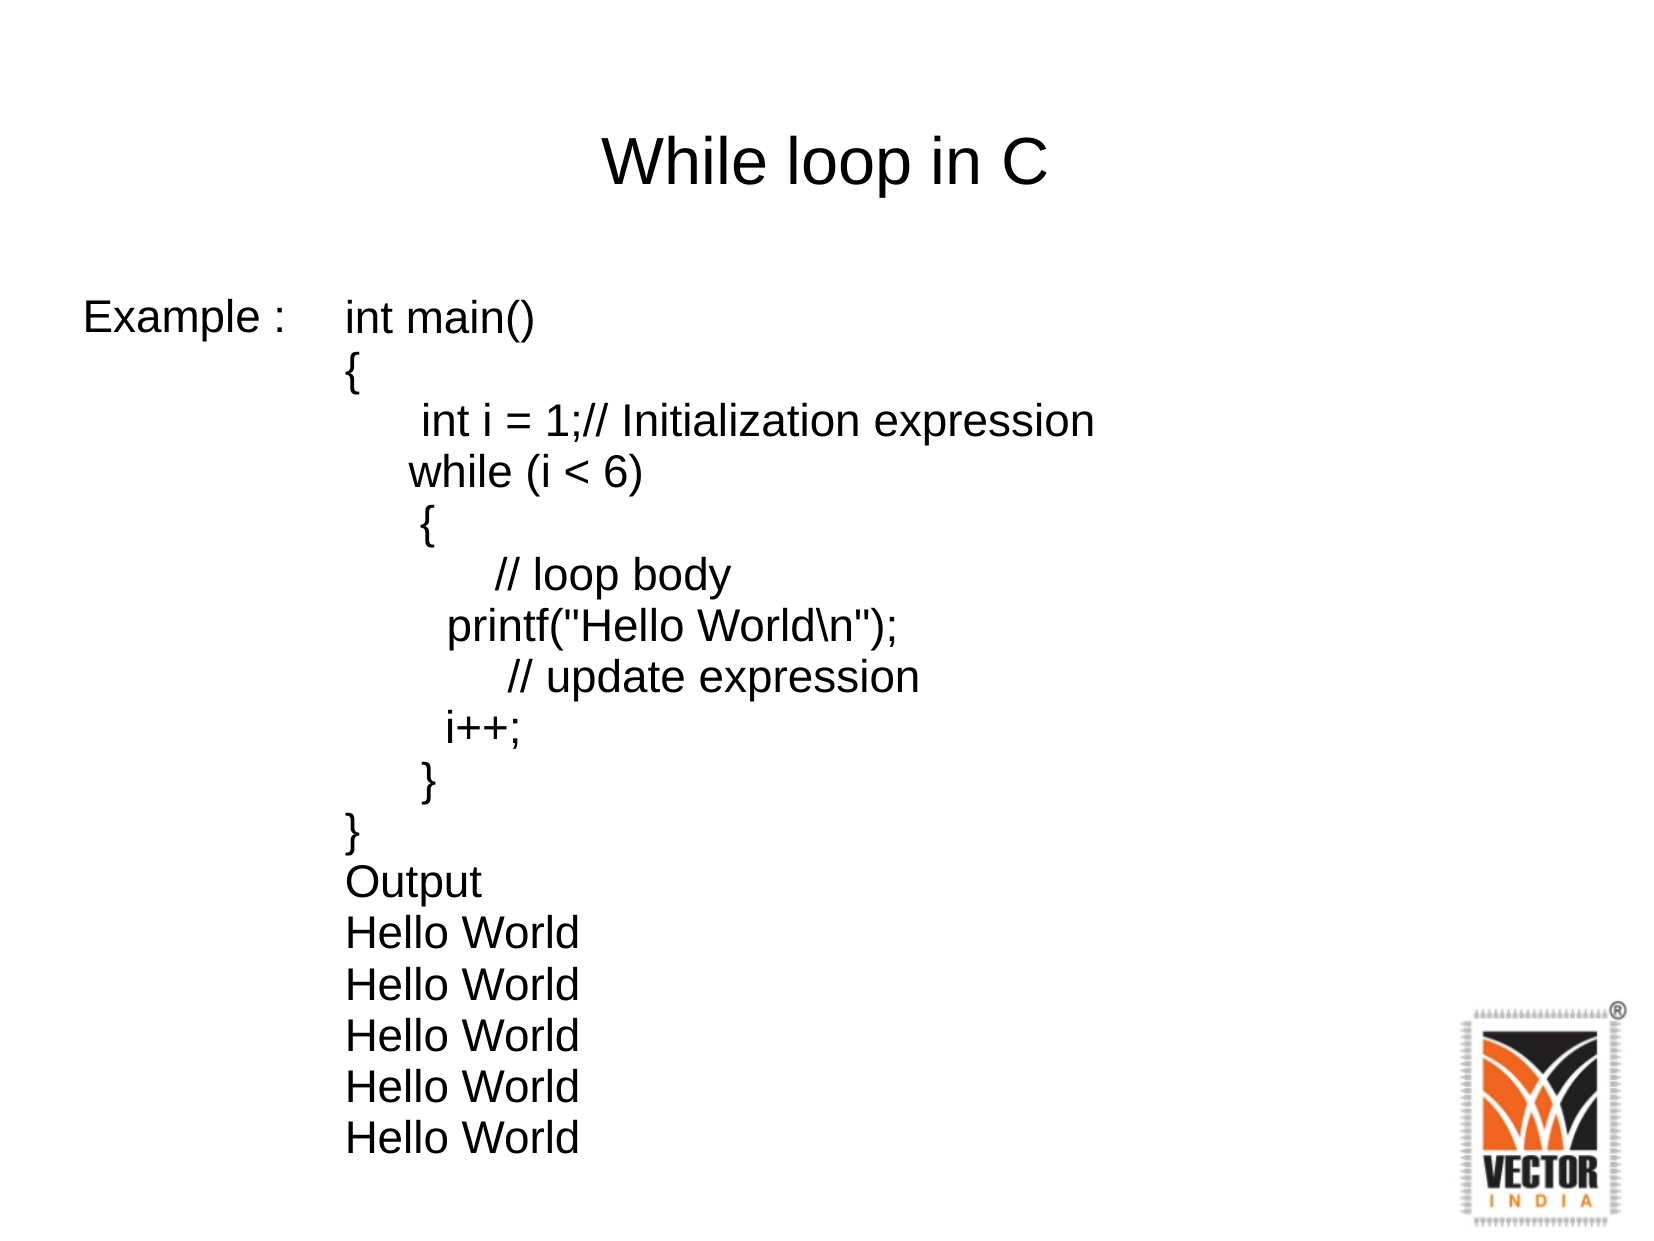

Example :
# While loop in C
int main()
{
 int i = 1;// Initialization expression
 while (i < 6)
	{
		// loop body
 printf("Hello World\n");
		 // update expression
 	 i++;
 }
}
Output
Hello World
Hello World
Hello World
Hello World
Hello World